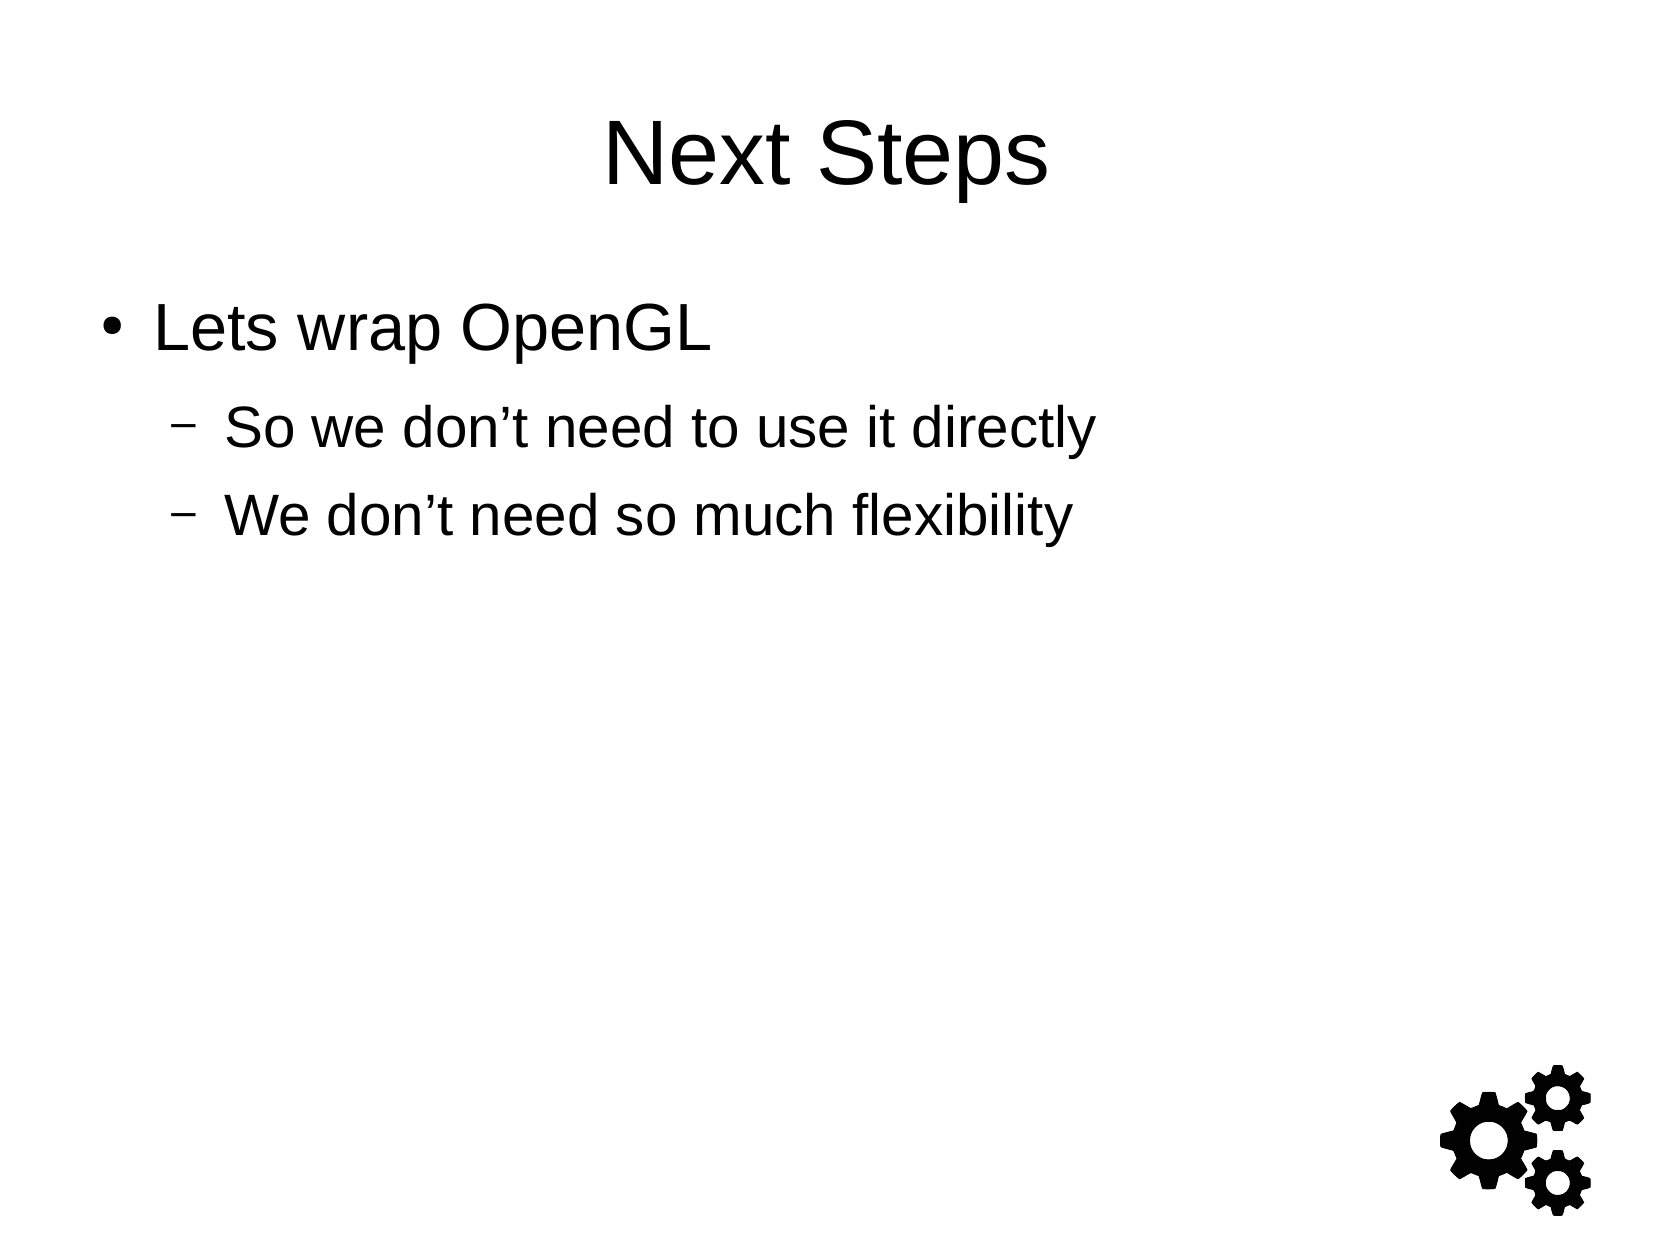

# Next Steps
Lets wrap OpenGL
So we don’t need to use it directly
We don’t need so much flexibility